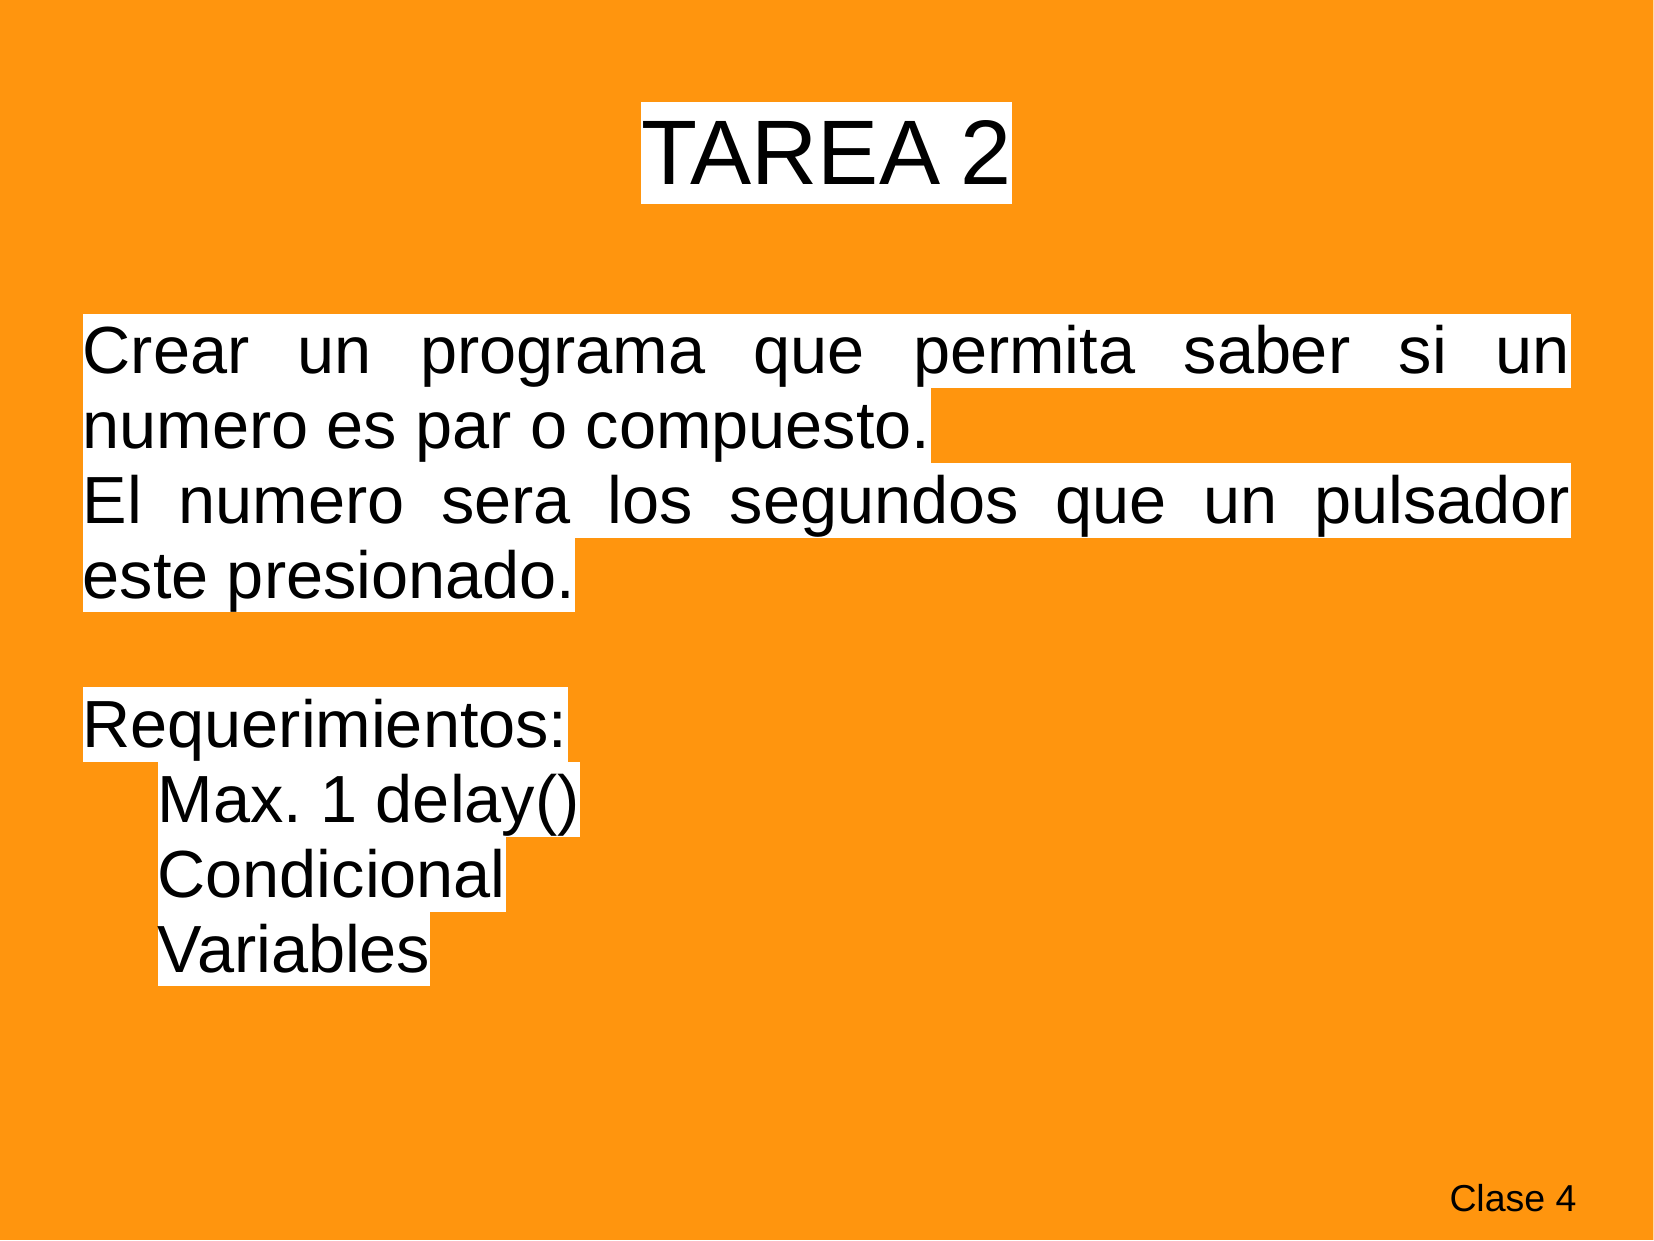

# TAREA 2
Crear un programa que permita saber si un numero es par o compuesto.
El numero sera los segundos que un pulsador este presionado.
Requerimientos:
	Max. 1 delay()
	Condicional
	Variables
Clase 4